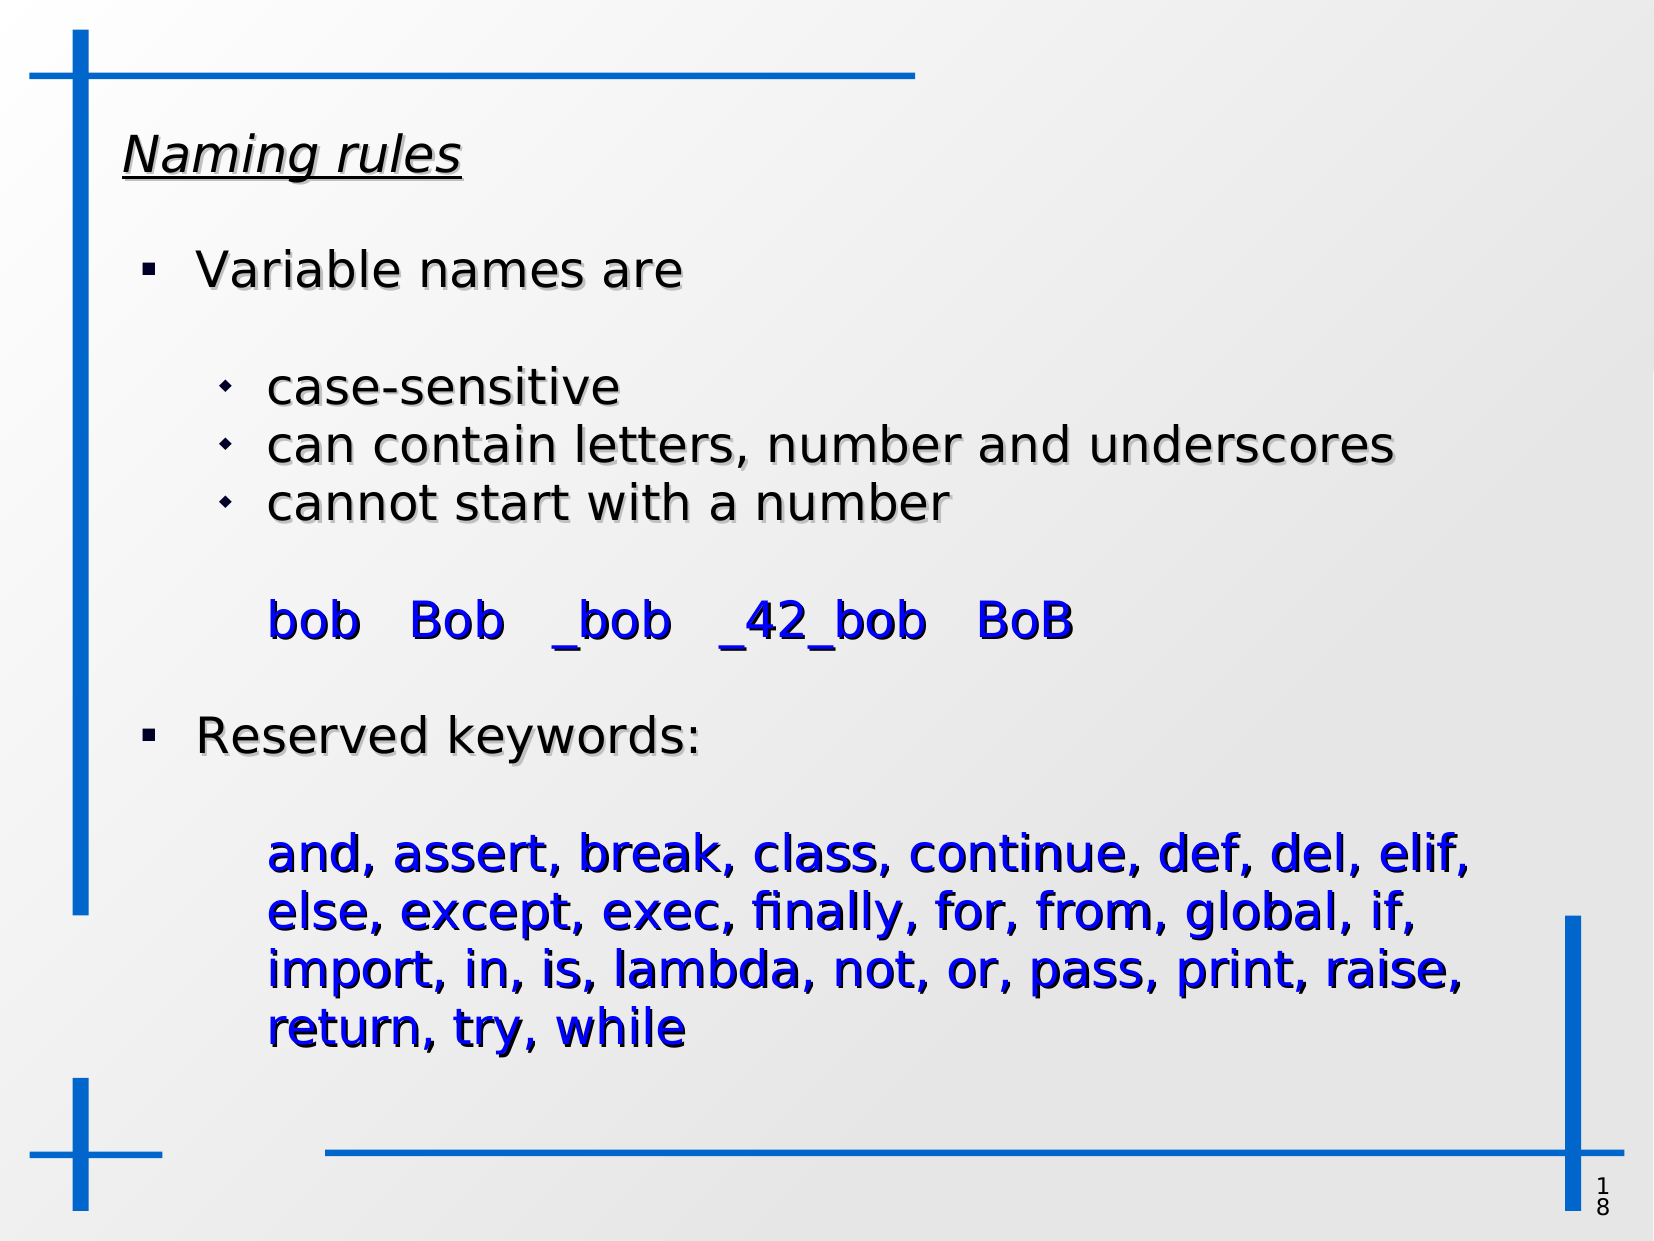

# Naming rules
Variable names are
case-sensitive
can contain letters, number and underscores
cannot start with a number
bob Bob _bob _42_bob BoB
Reserved keywords:
and, assert, break, class, continue, def, del, elif, else, except, exec, finally, for, from, global, if, import, in, is, lambda, not, or, pass, print, raise, return, try, while